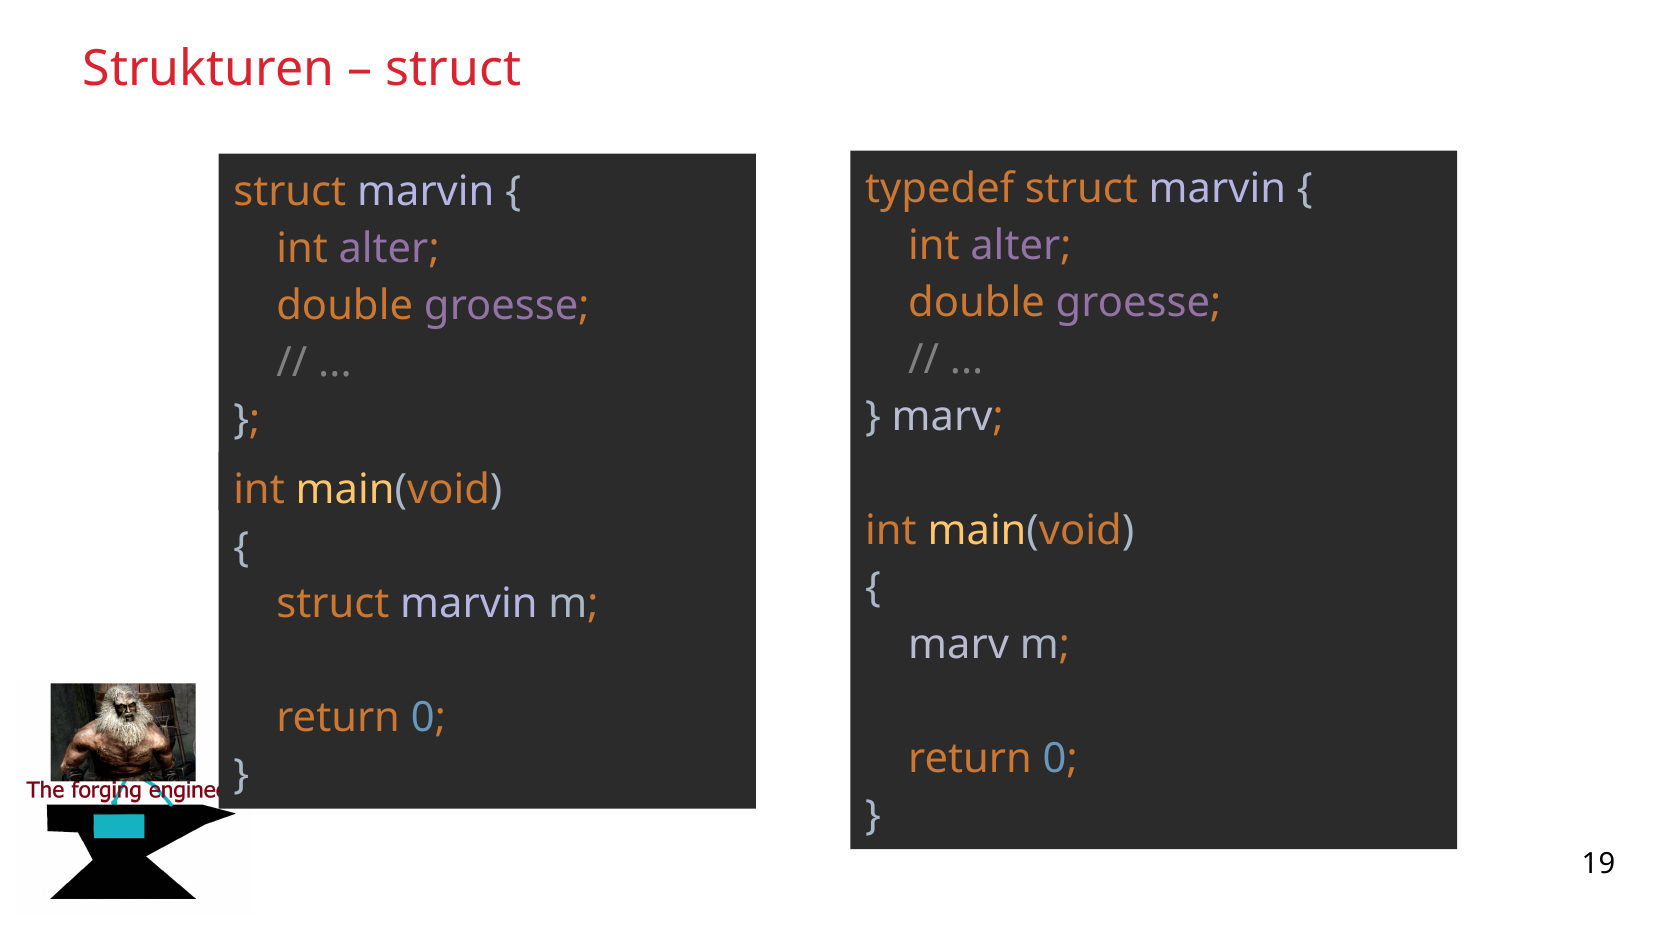

# Strukturen – struct
typedef struct marvin {
 int alter;
 double groesse;
 // ...
} marv;
int main(void)
{
 marv m;
 return 0;
}
struct marvin {
 int alter;
 double groesse;
 // ...
};
int main(void)
{
 struct marvin m;
 return 0;
}